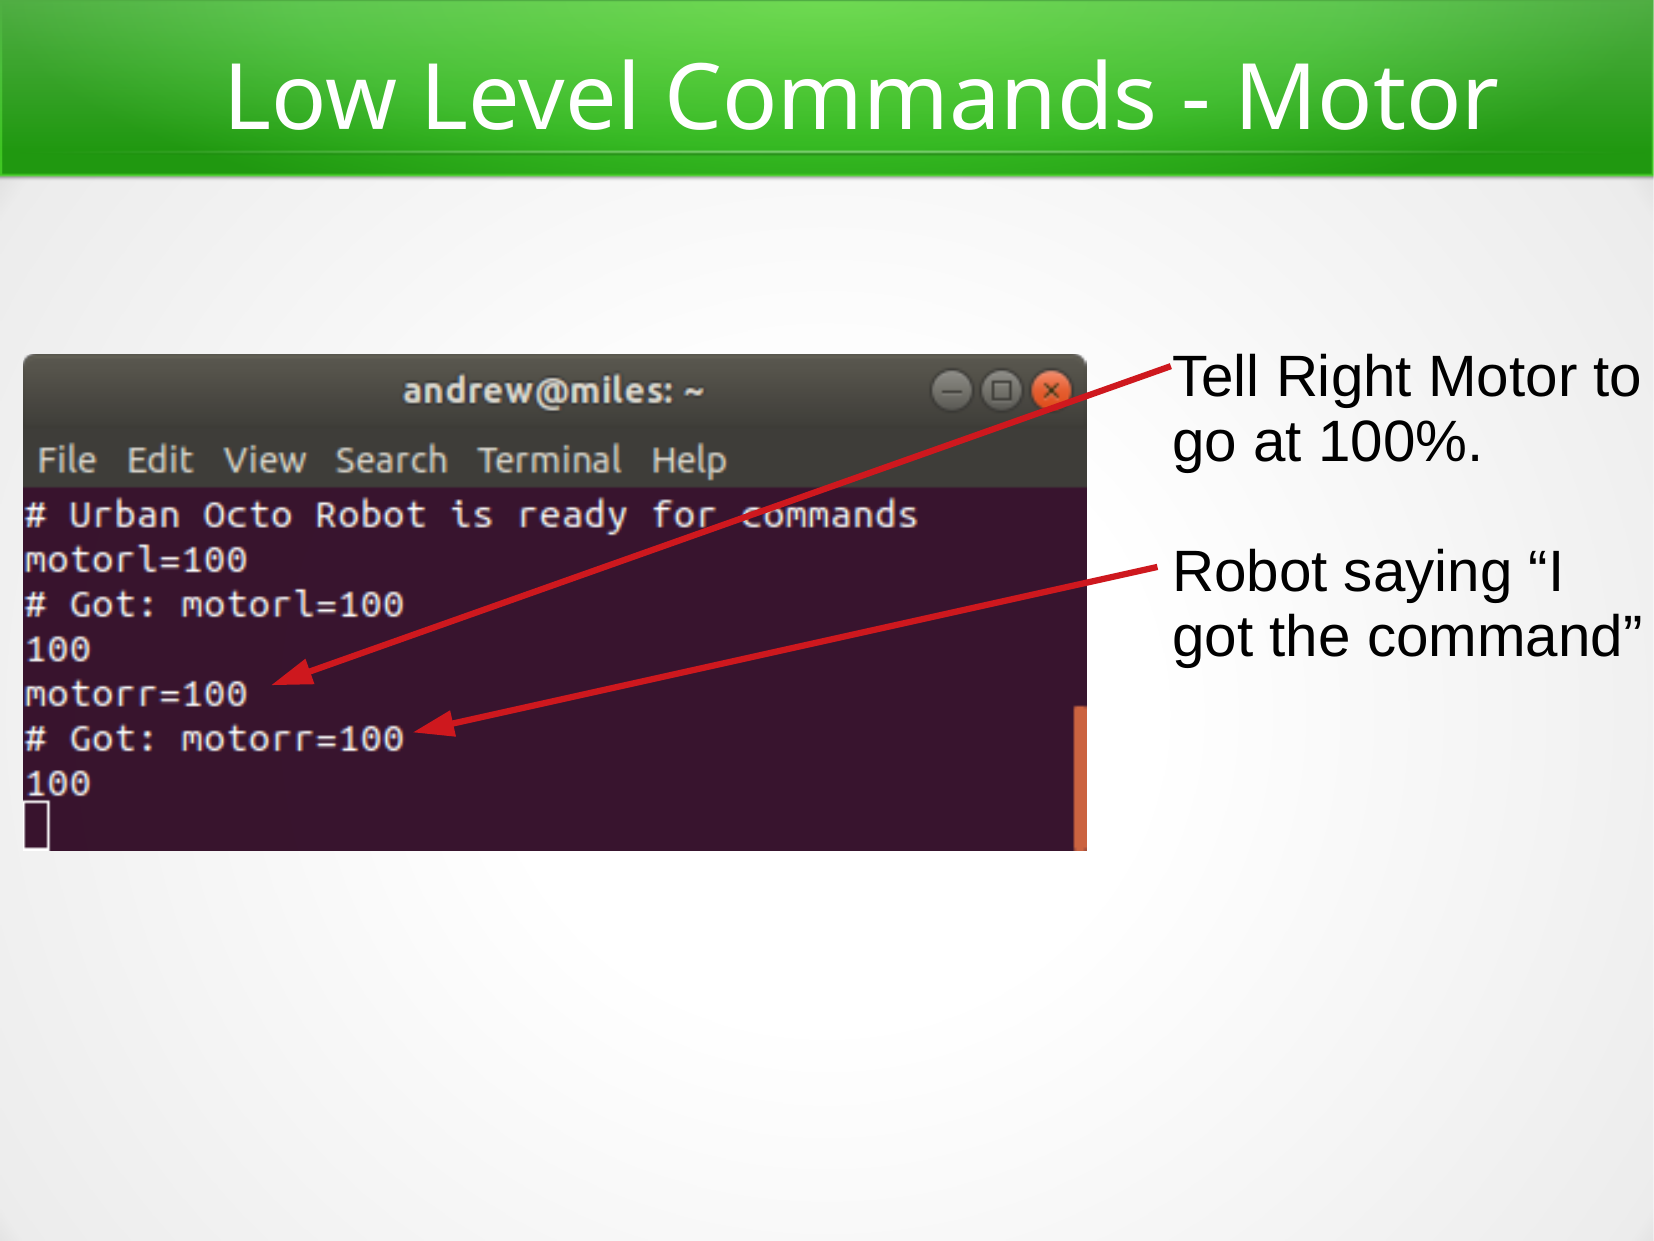

# Low Level Commands - Motor
Tell Right Motor to go at 100%.
Robot saying “I got the command”